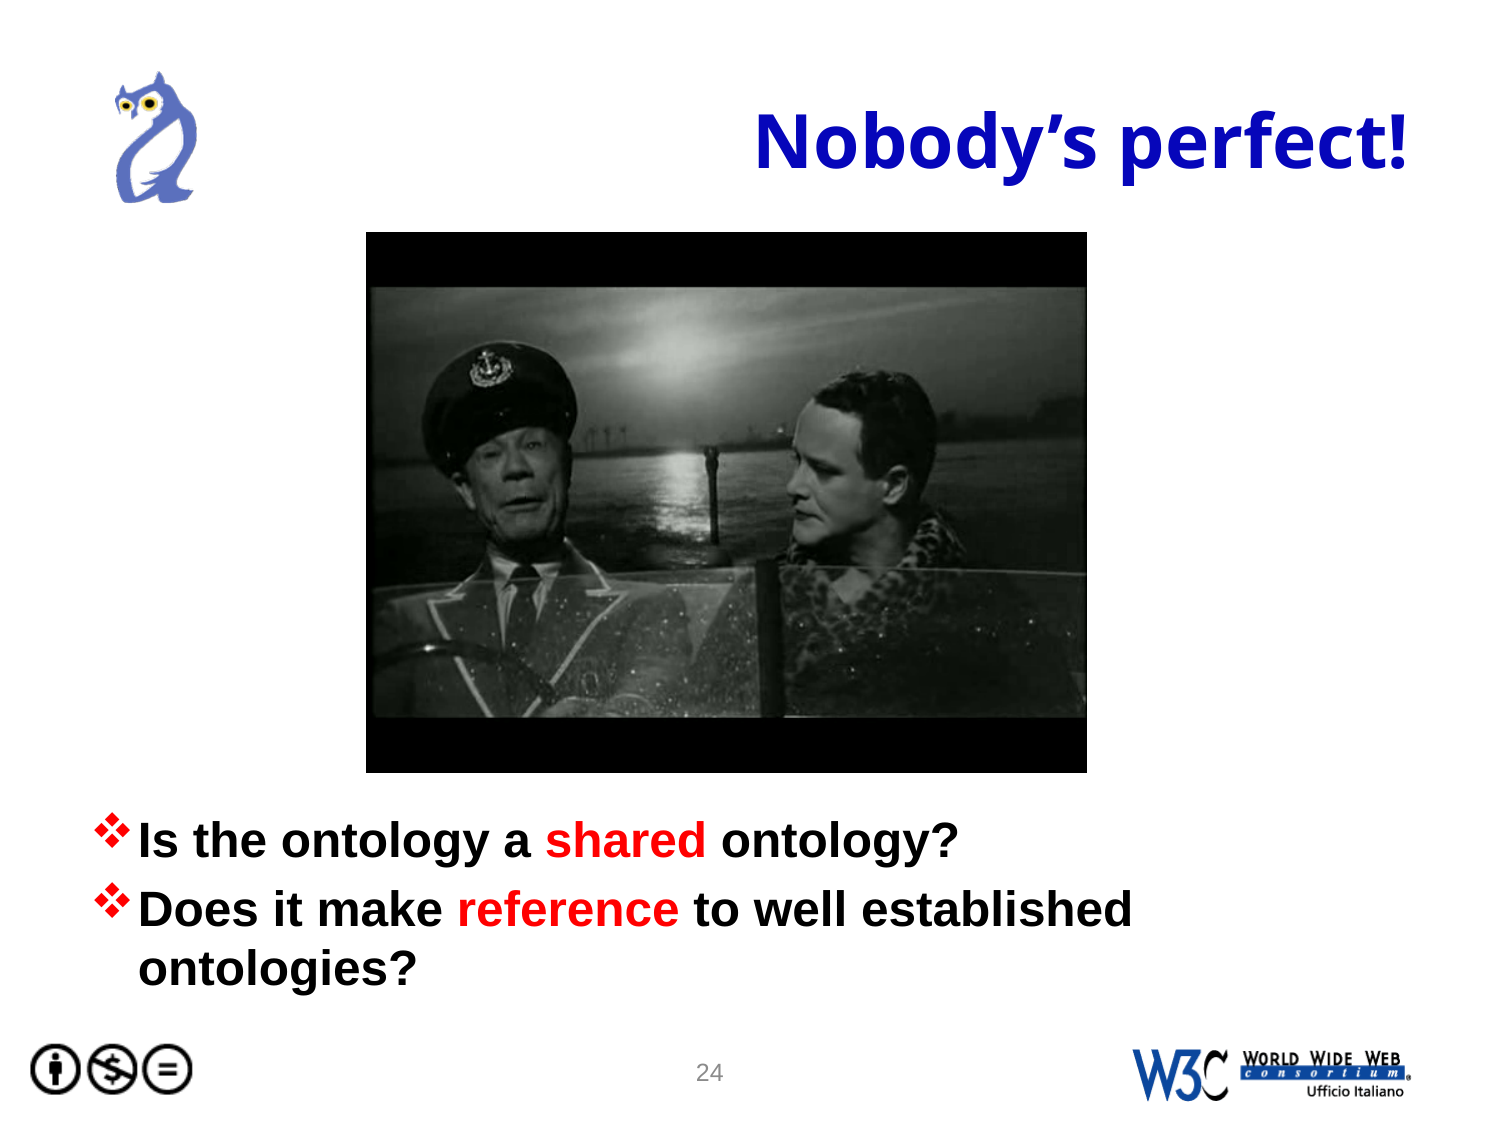

# Nobody’s perfect!
Is the ontology a shared ontology?
Does it make reference to well established ontologies?